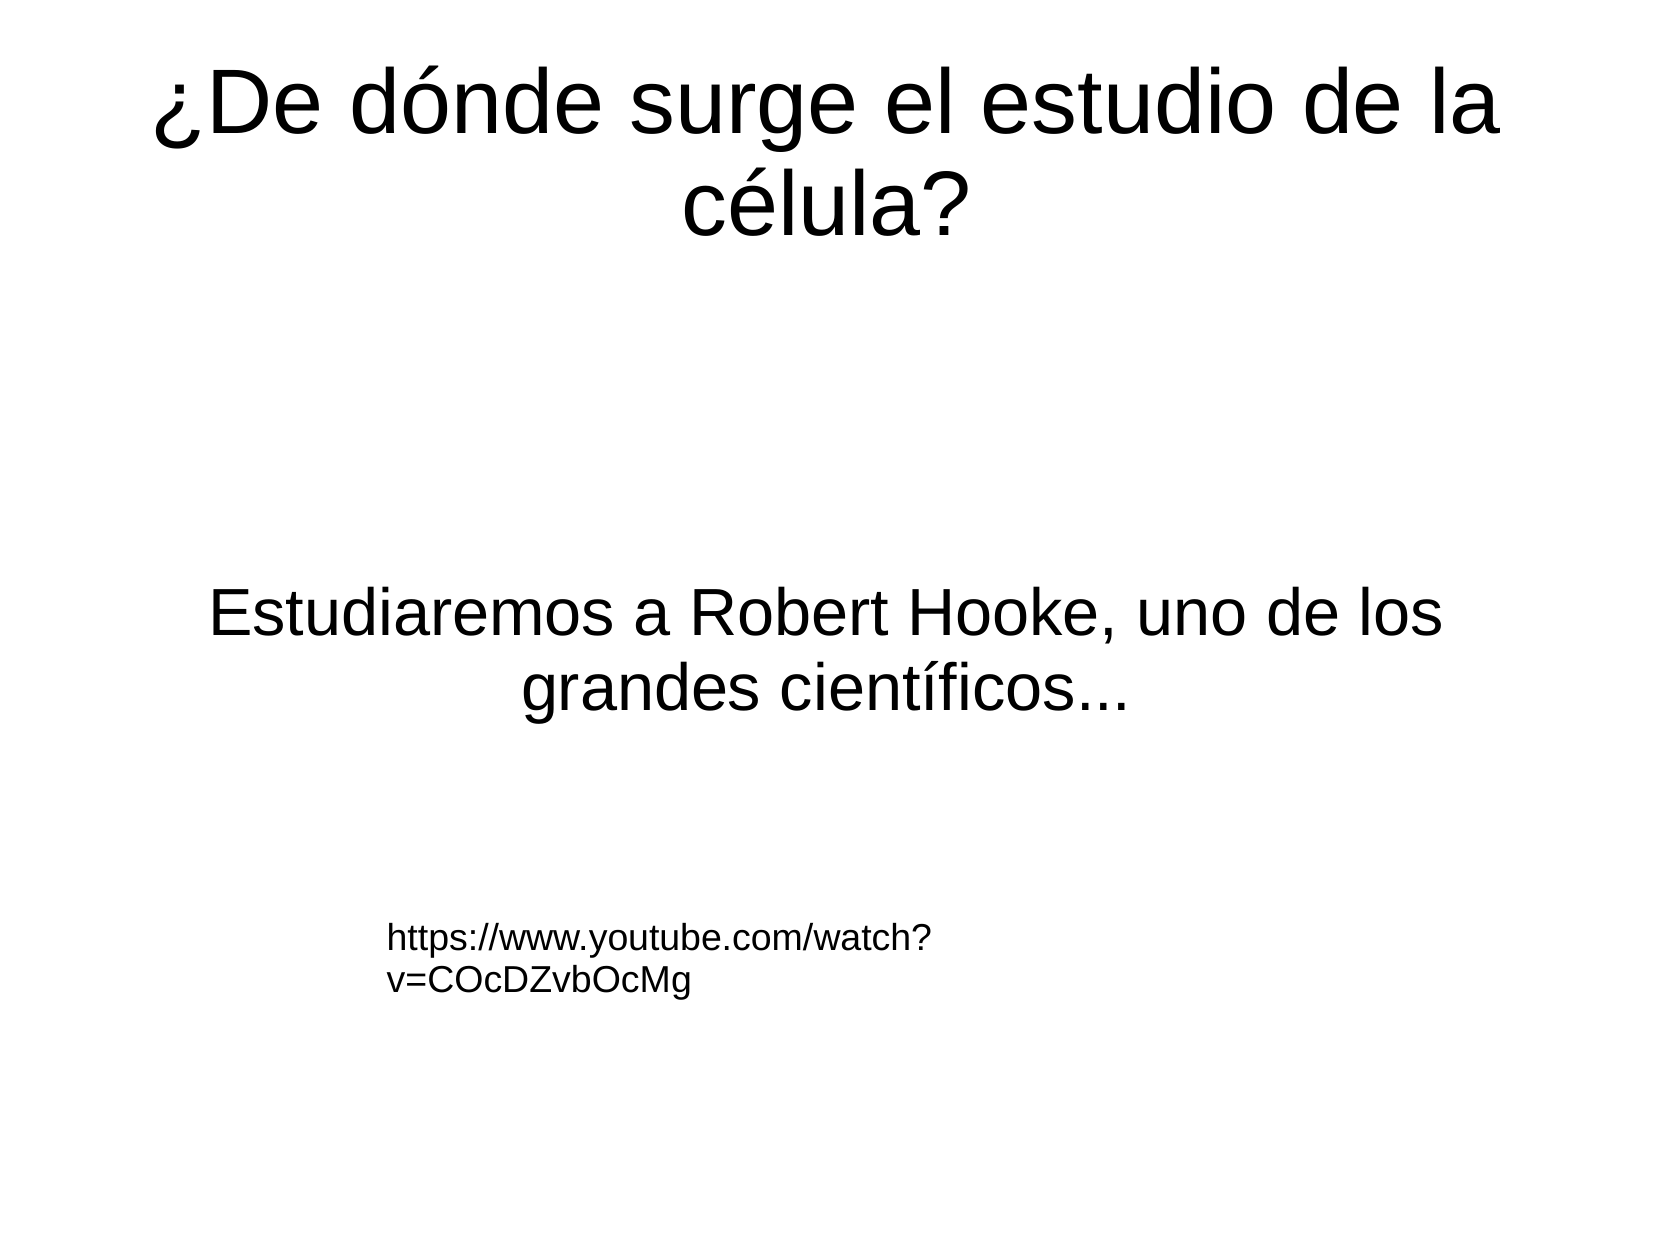

# ¿De dónde surge el estudio de la célula?
Estudiaremos a Robert Hooke, uno de los grandes científicos...
https://www.youtube.com/watch?v=COcDZvbOcMg